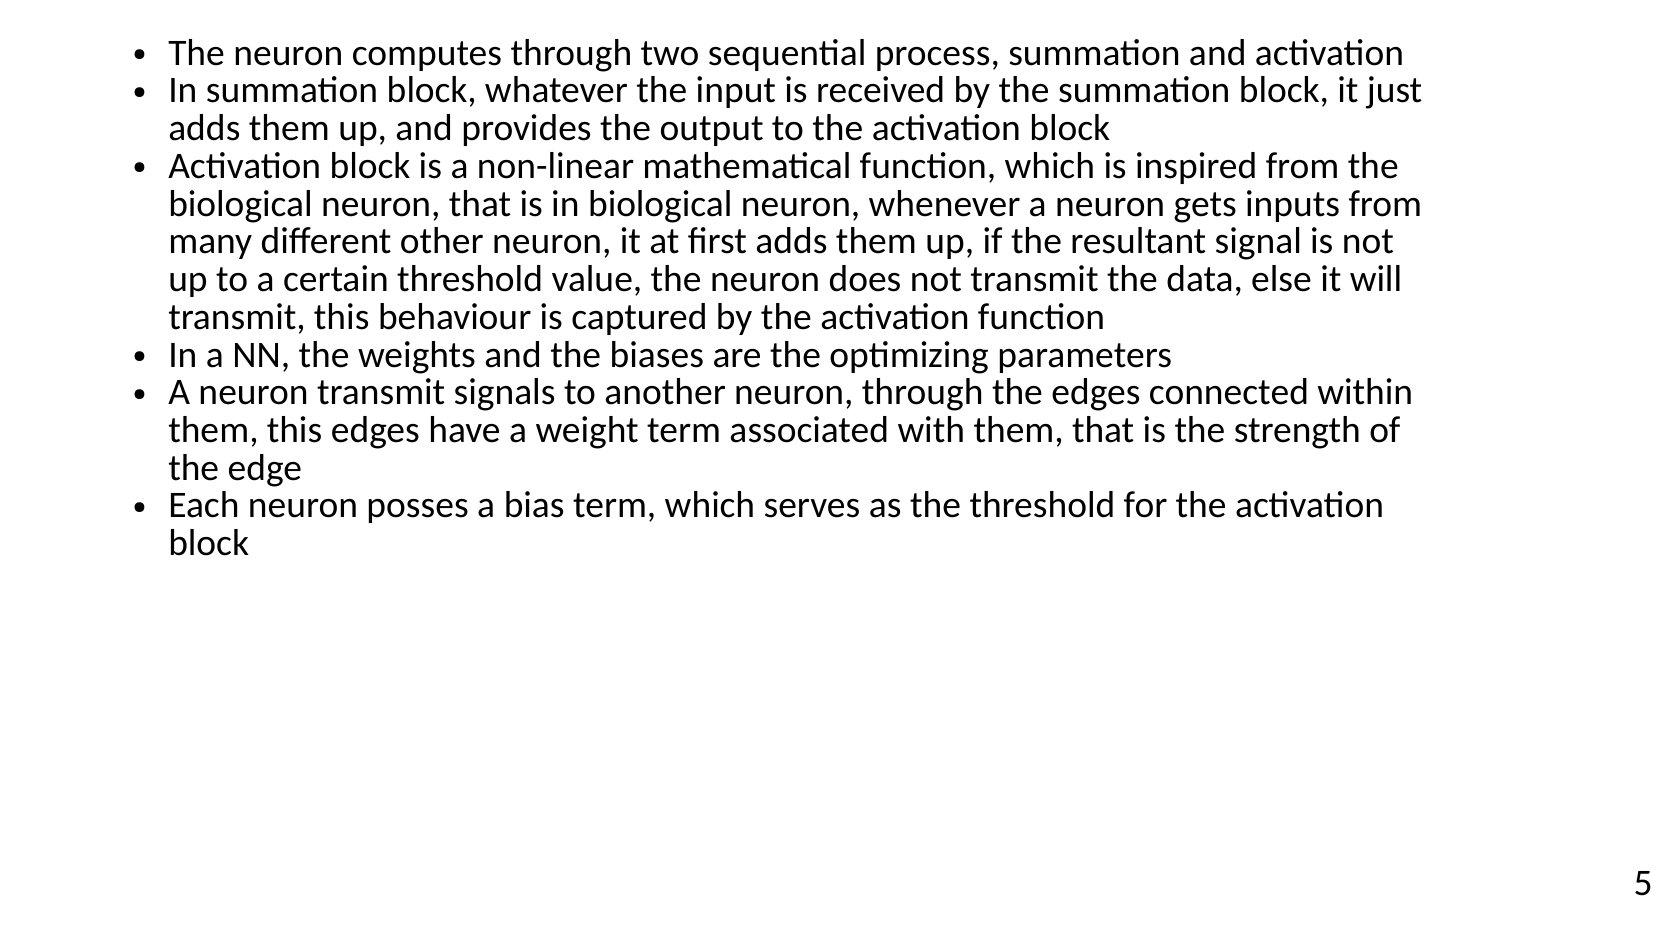

The neuron computes through two sequential process, summation and activation
In summation block, whatever the input is received by the summation block, it just adds them up, and provides the output to the activation block
Activation block is a non-linear mathematical function, which is inspired from the biological neuron, that is in biological neuron, whenever a neuron gets inputs from many different other neuron, it at first adds them up, if the resultant signal is not up to a certain threshold value, the neuron does not transmit the data, else it will transmit, this behaviour is captured by the activation function
In a NN, the weights and the biases are the optimizing parameters
A neuron transmit signals to another neuron, through the edges connected within them, this edges have a weight term associated with them, that is the strength of the edge
Each neuron posses a bias term, which serves as the threshold for the activation block